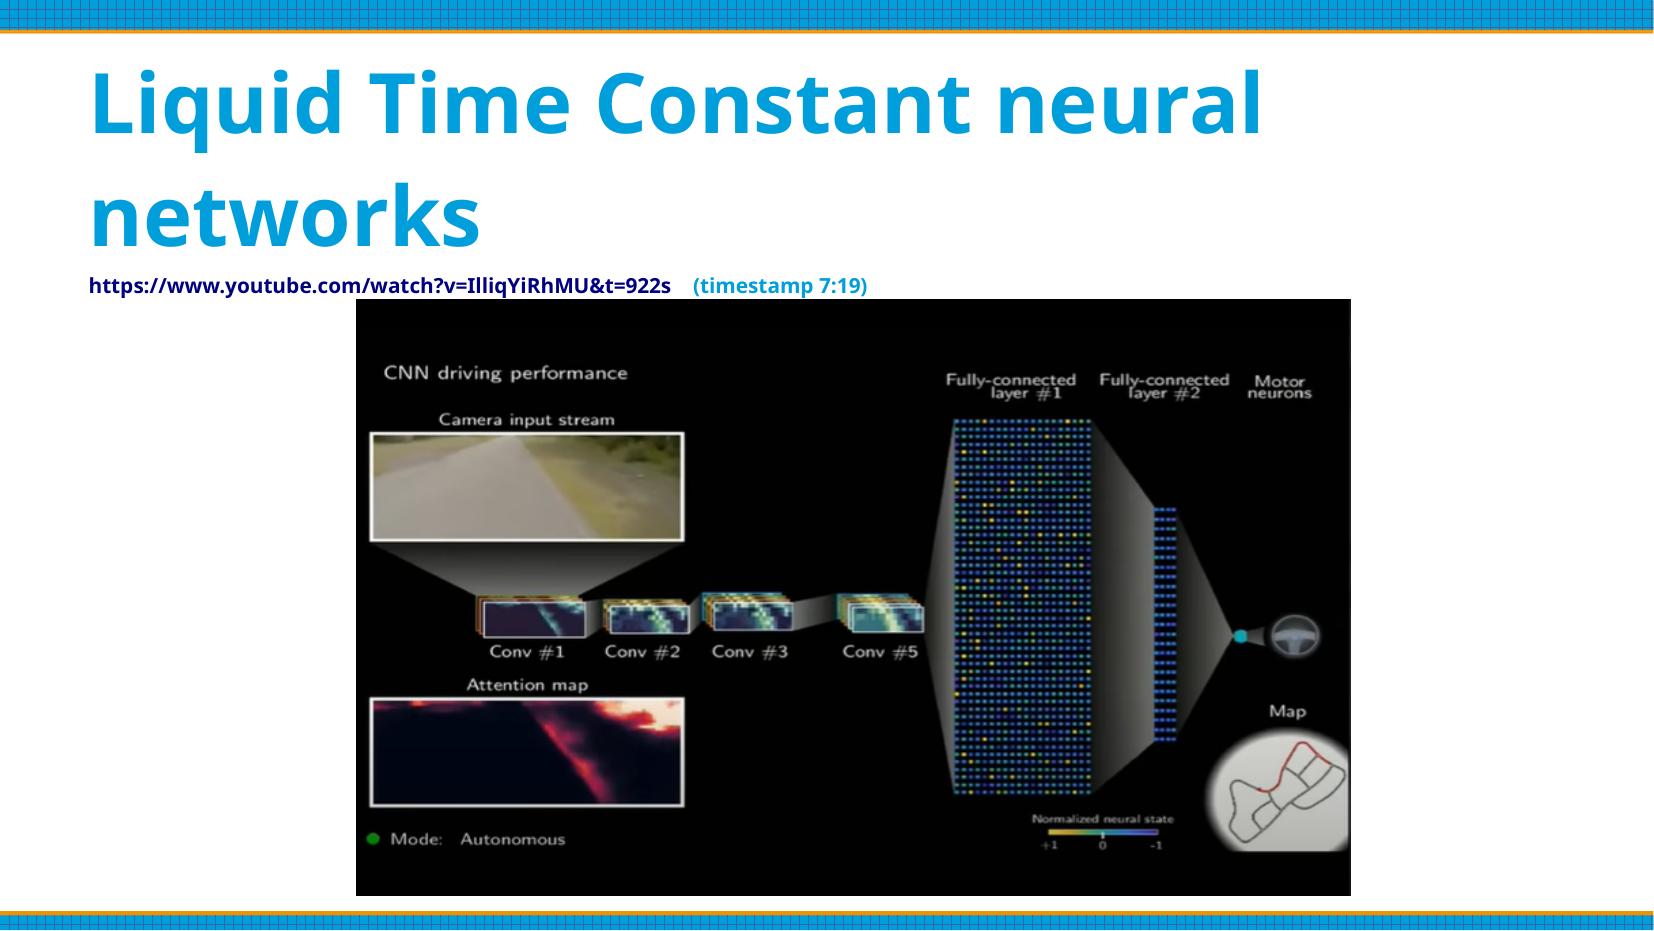

# Liquid Time Constant neural networks
https://www.youtube.com/watch?v=IlliqYiRhMU&t=922s (timestamp 7:19)